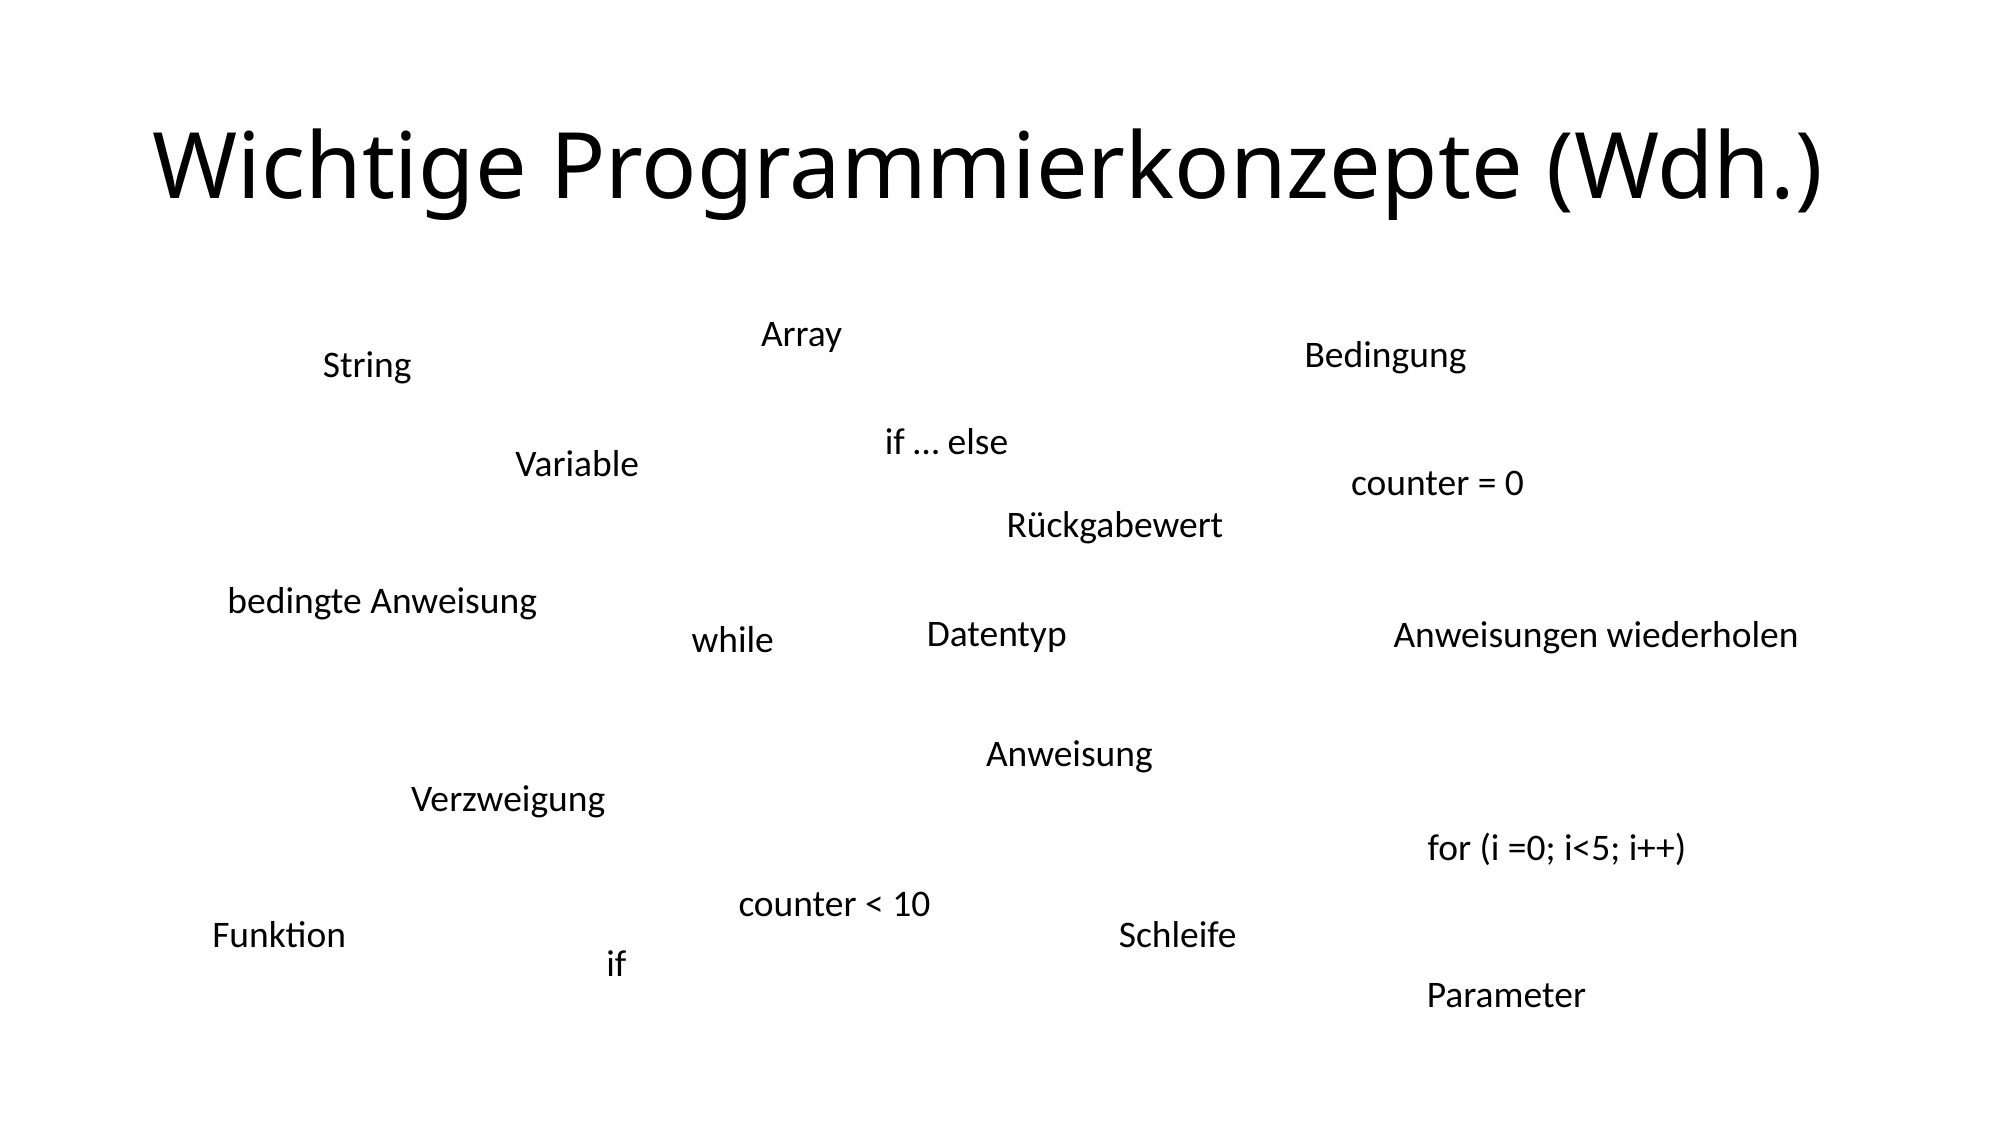

# Wichtige Programmierkonzepte (Wdh.)
Array
Bedingung
String
if … else
Variable
counter = 0
Rückgabewert
bedingte Anweisung
Datentyp
Anweisungen wiederholen
while
Anweisung
Verzweigung
for (i =0; i<5; i++)
counter < 10
Funktion
Schleife
if
Parameter